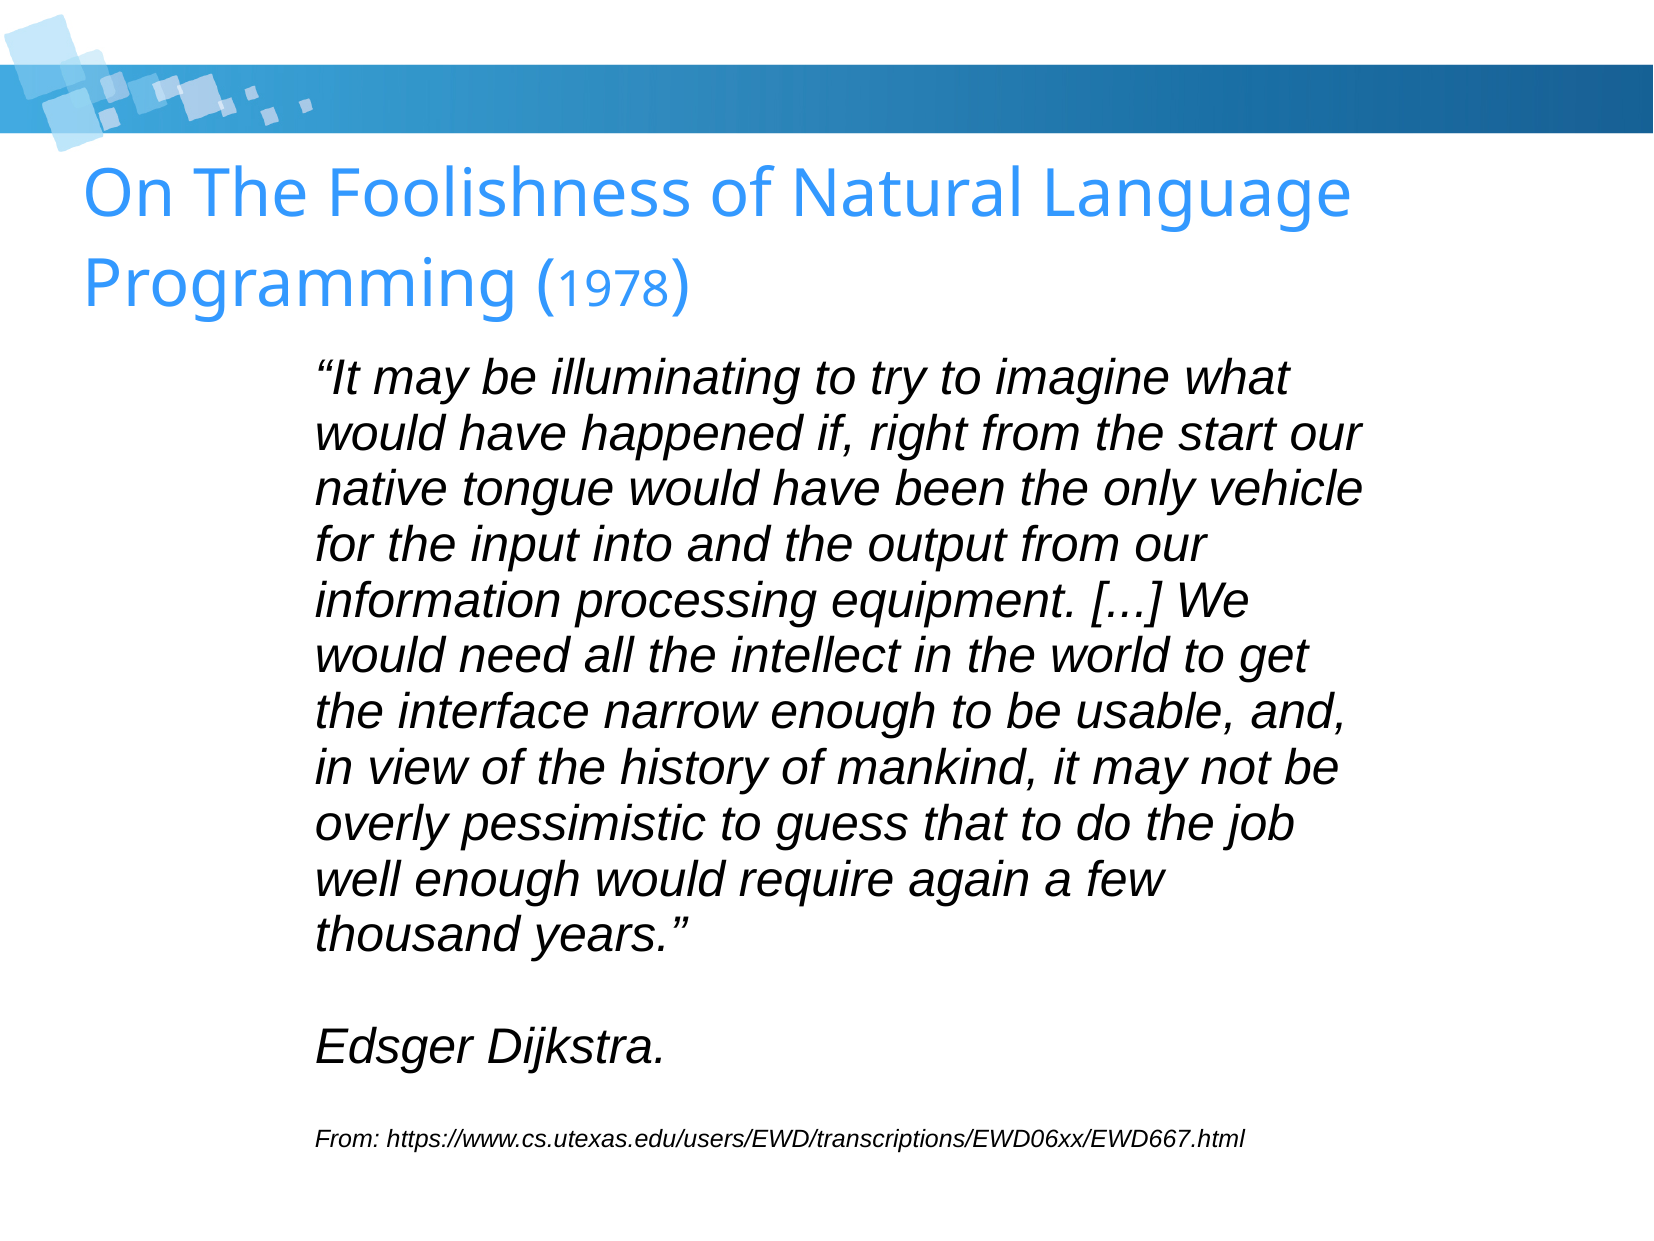

# On The Foolishness of Natural Language Programming (1978)
“It may be illuminating to try to imagine what would have happened if, right from the start our native tongue would have been the only vehicle for the input into and the output from our information processing equipment. [...] We would need all the intellect in the world to get the interface narrow enough to be usable, and, in view of the history of mankind, it may not be overly pessimistic to guess that to do the job well enough would require again a few thousand years.”
Edsger Dijkstra.
From: https://www.cs.utexas.edu/users/EWD/transcriptions/EWD06xx/EWD667.html